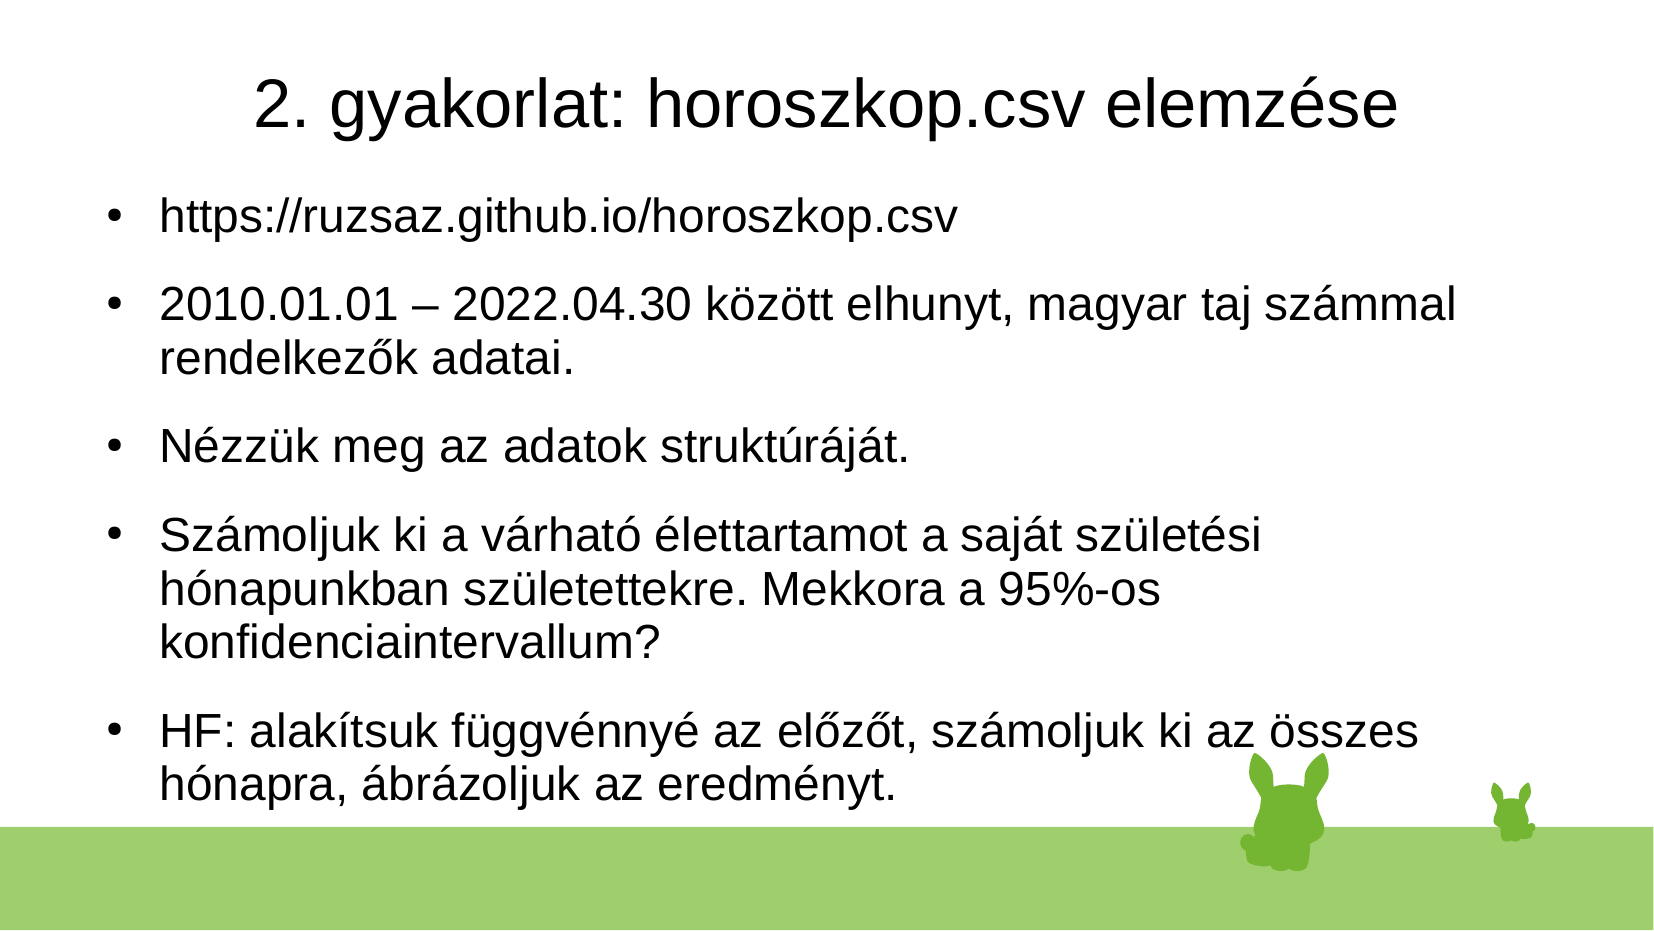

# 2. gyakorlat: horoszkop.csv elemzése
https://ruzsaz.github.io/horoszkop.csv
2010.01.01 – 2022.04.30 között elhunyt, magyar taj számmal rendelkezők adatai.
Nézzük meg az adatok struktúráját.
Számoljuk ki a várható élettartamot a saját születési hónapunkban születettekre. Mekkora a 95%-os konfidenciaintervallum?
HF: alakítsuk függvénnyé az előzőt, számoljuk ki az összes hónapra, ábrázoljuk az eredményt.